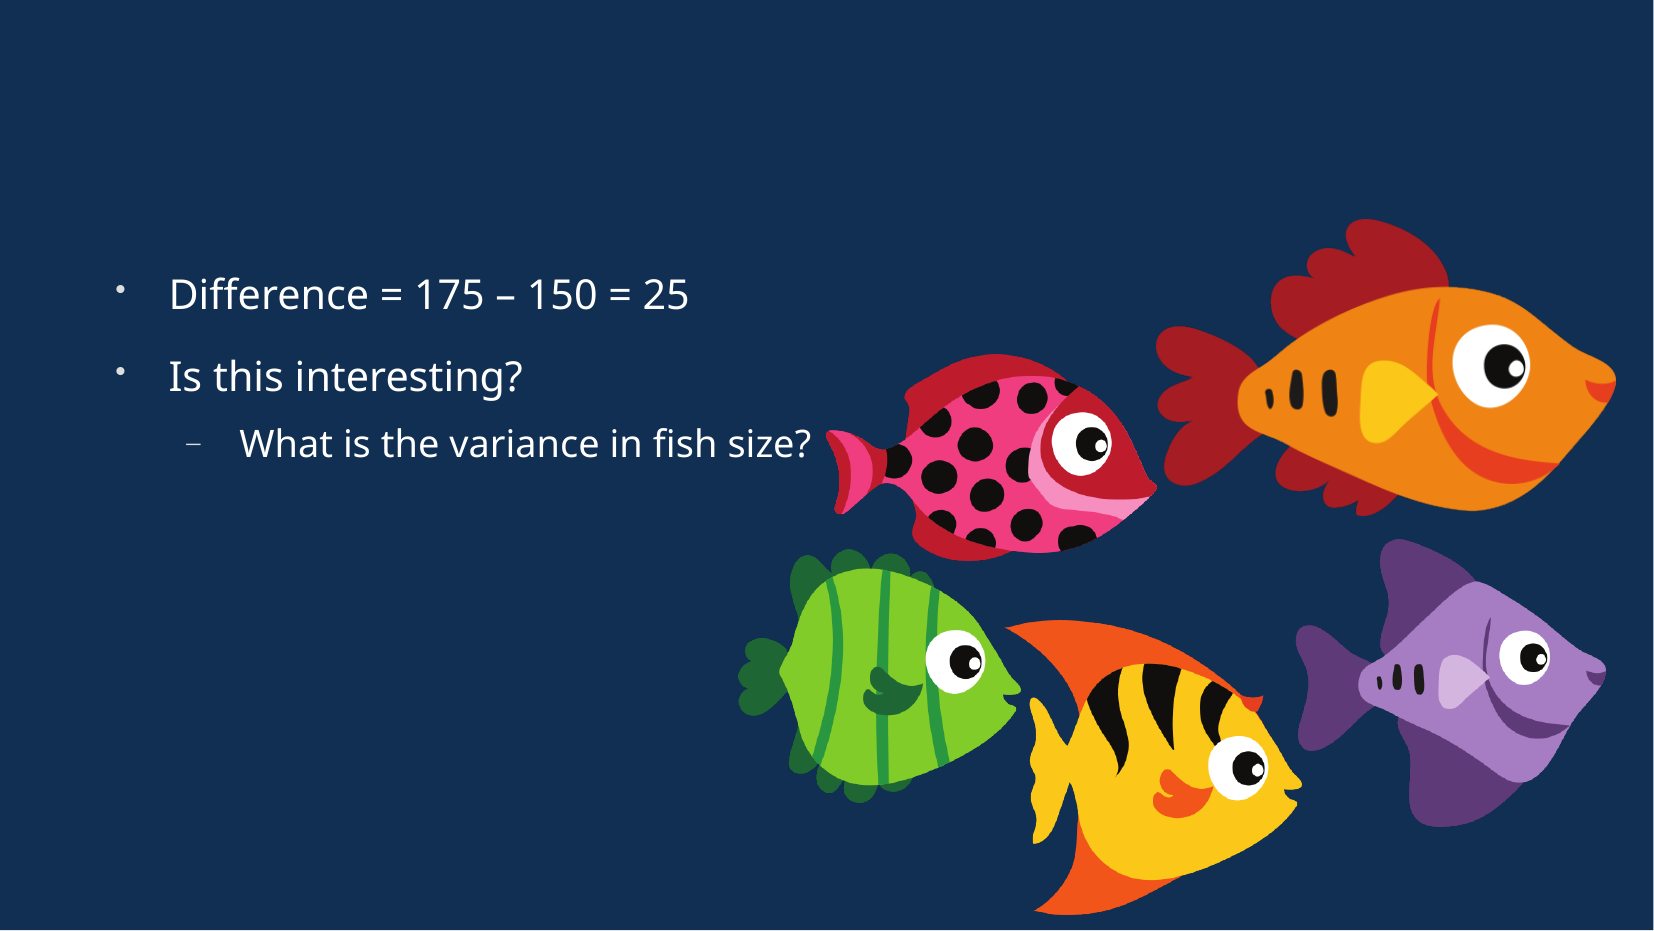

#
Difference = 175 – 150 = 25
Is this interesting?
What is the variance in fish size?